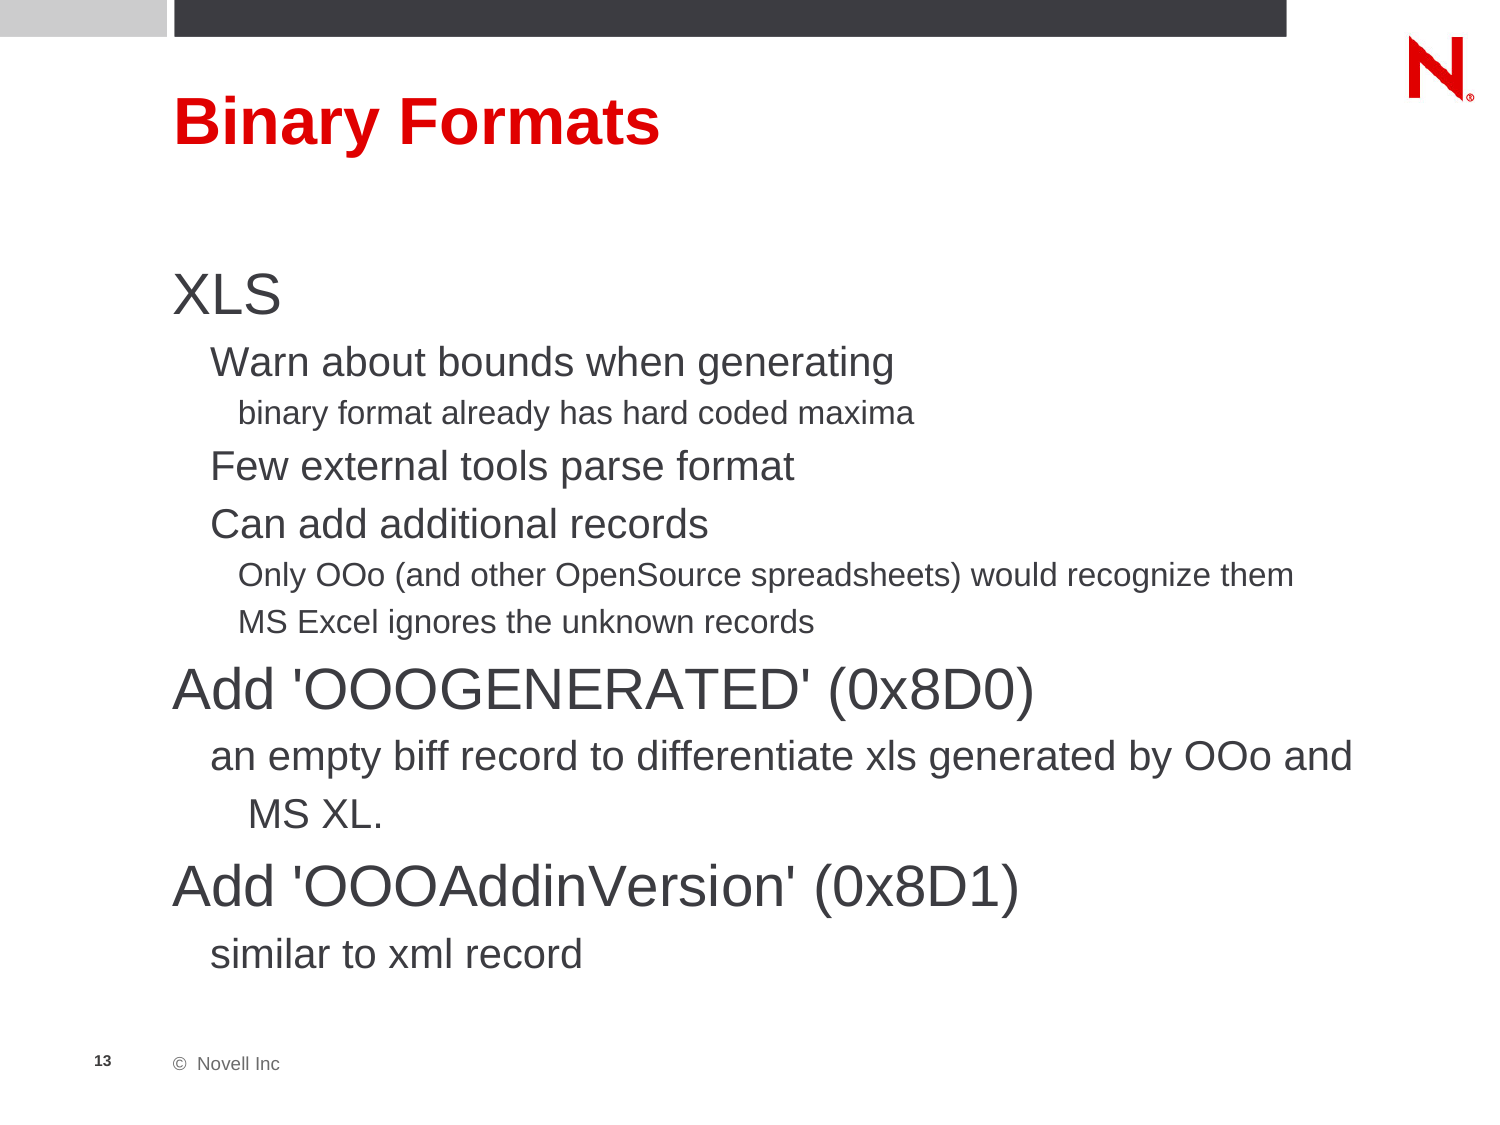

# Binary Formats
XLS
Warn about bounds when generating
binary format already has hard coded maxima
Few external tools parse format
Can add additional records
Only OOo (and other OpenSource spreadsheets) would recognize them
MS Excel ignores the unknown records
Add 'OOOGENERATED' (0x8D0)
an empty biff record to differentiate xls generated by OOo and MS XL.
Add 'OOOAddinVersion' (0x8D1)
similar to xml record